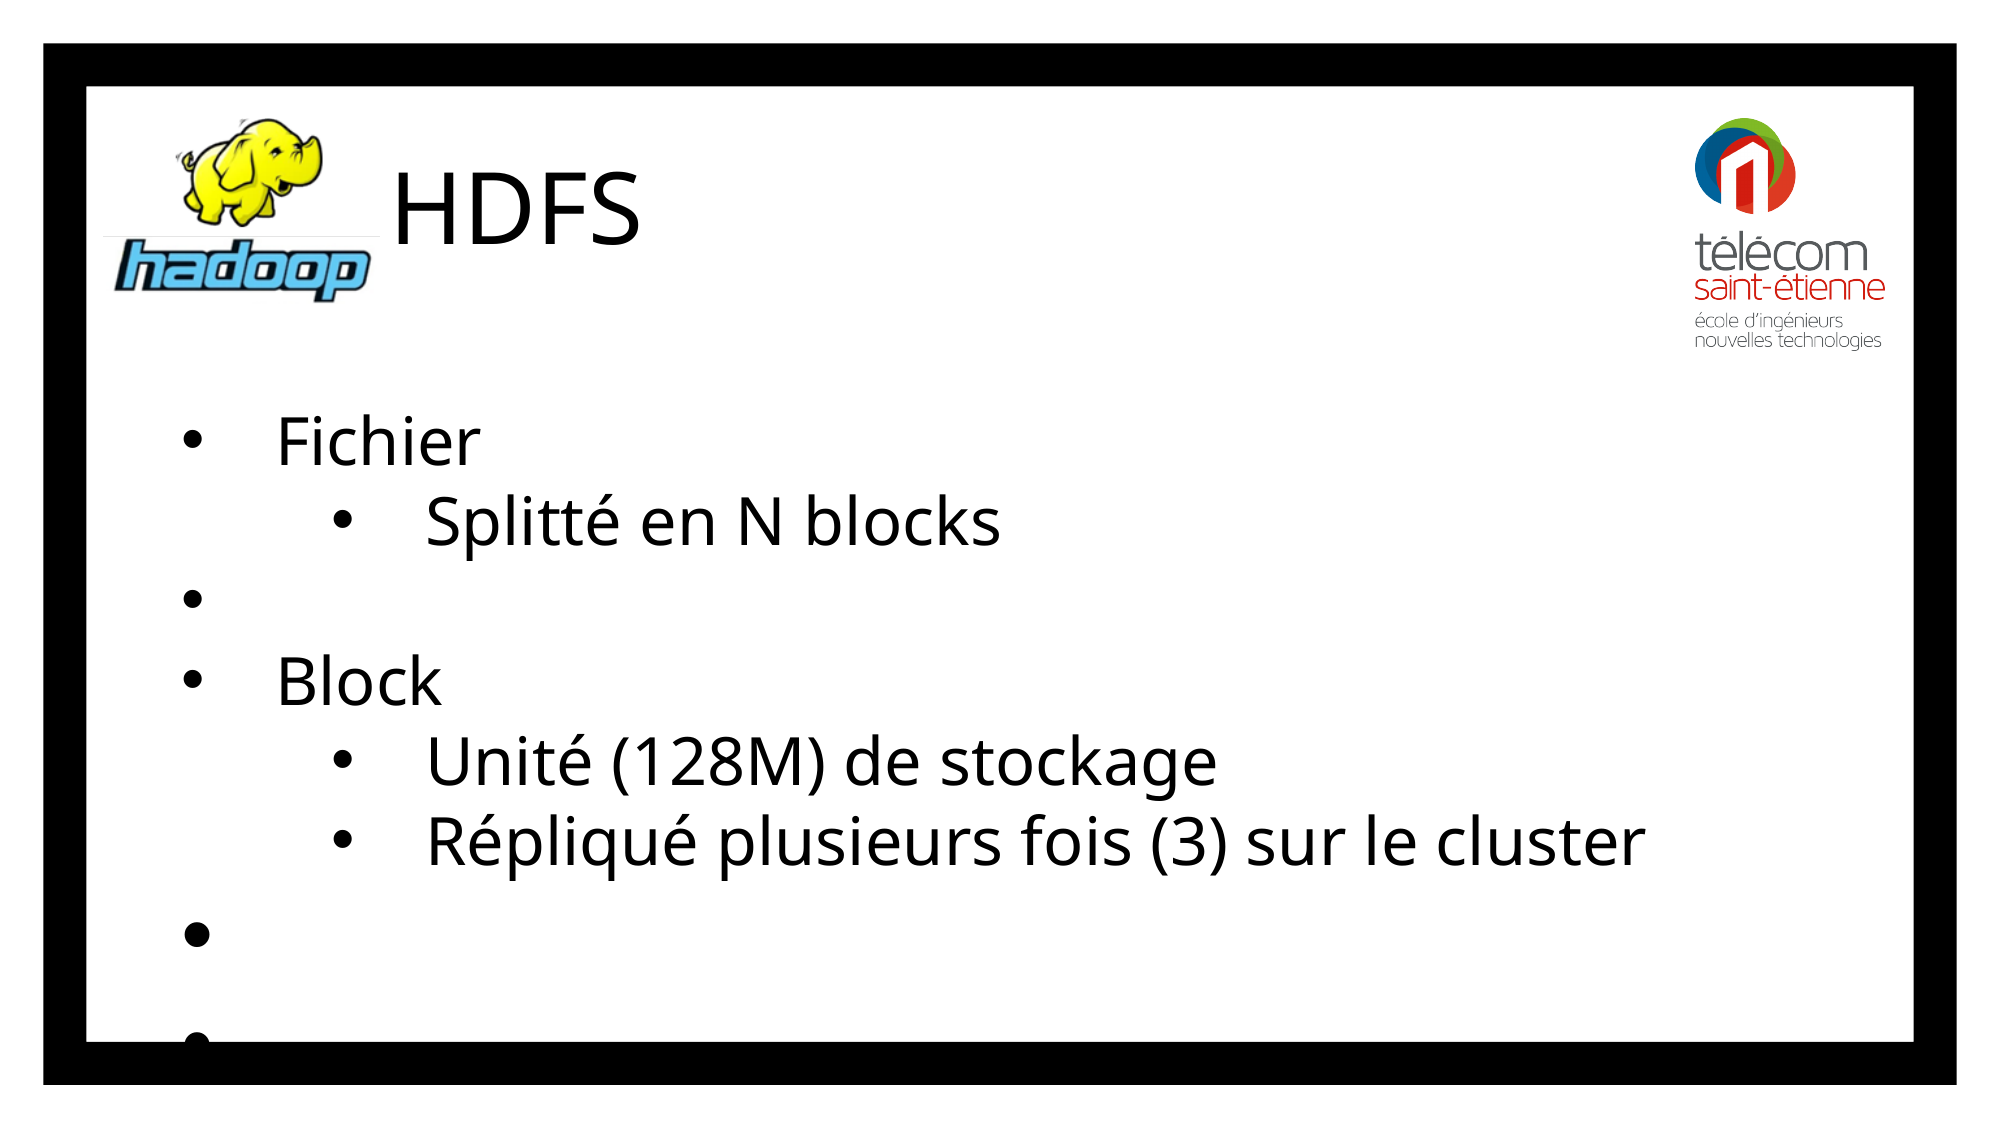

# HDFS
Fichier
Splitté en N blocks
Block
Unité (128M) de stockage
Répliqué plusieurs fois (3) sur le cluster